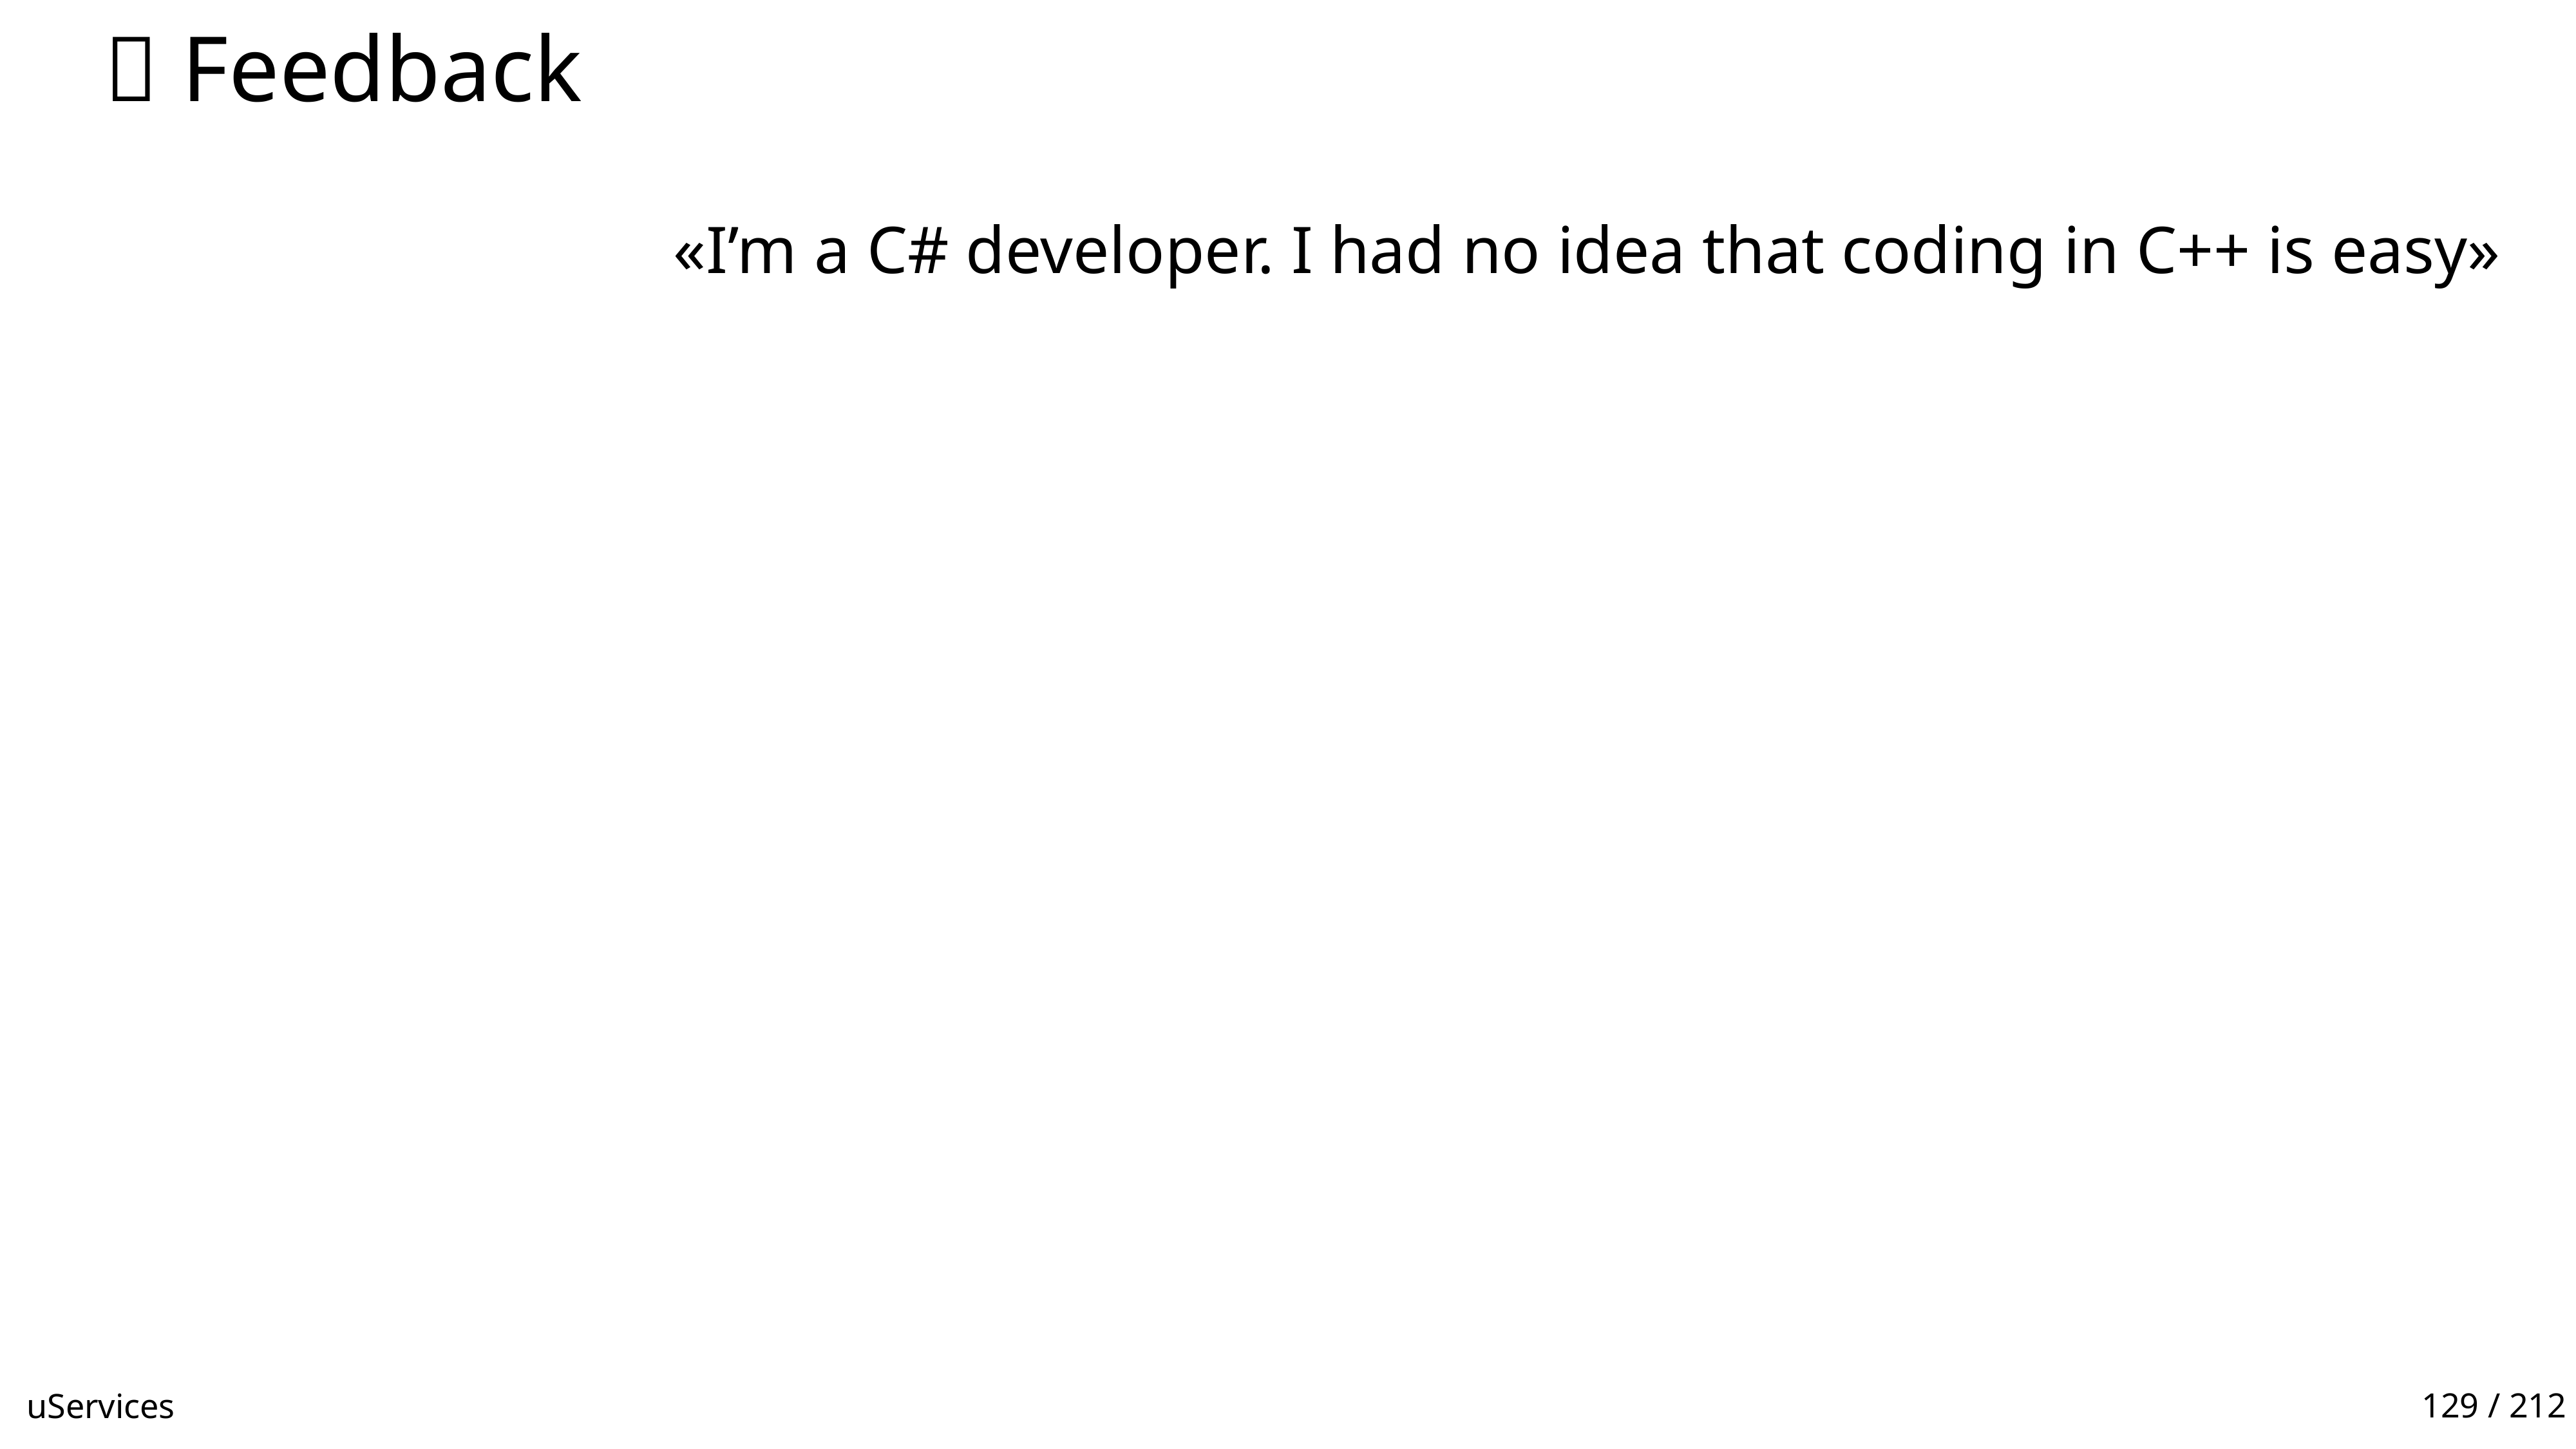

🐙 Feedback
# «I’m a C# developer. I had no idea that coding in C++ is easy»
uServices